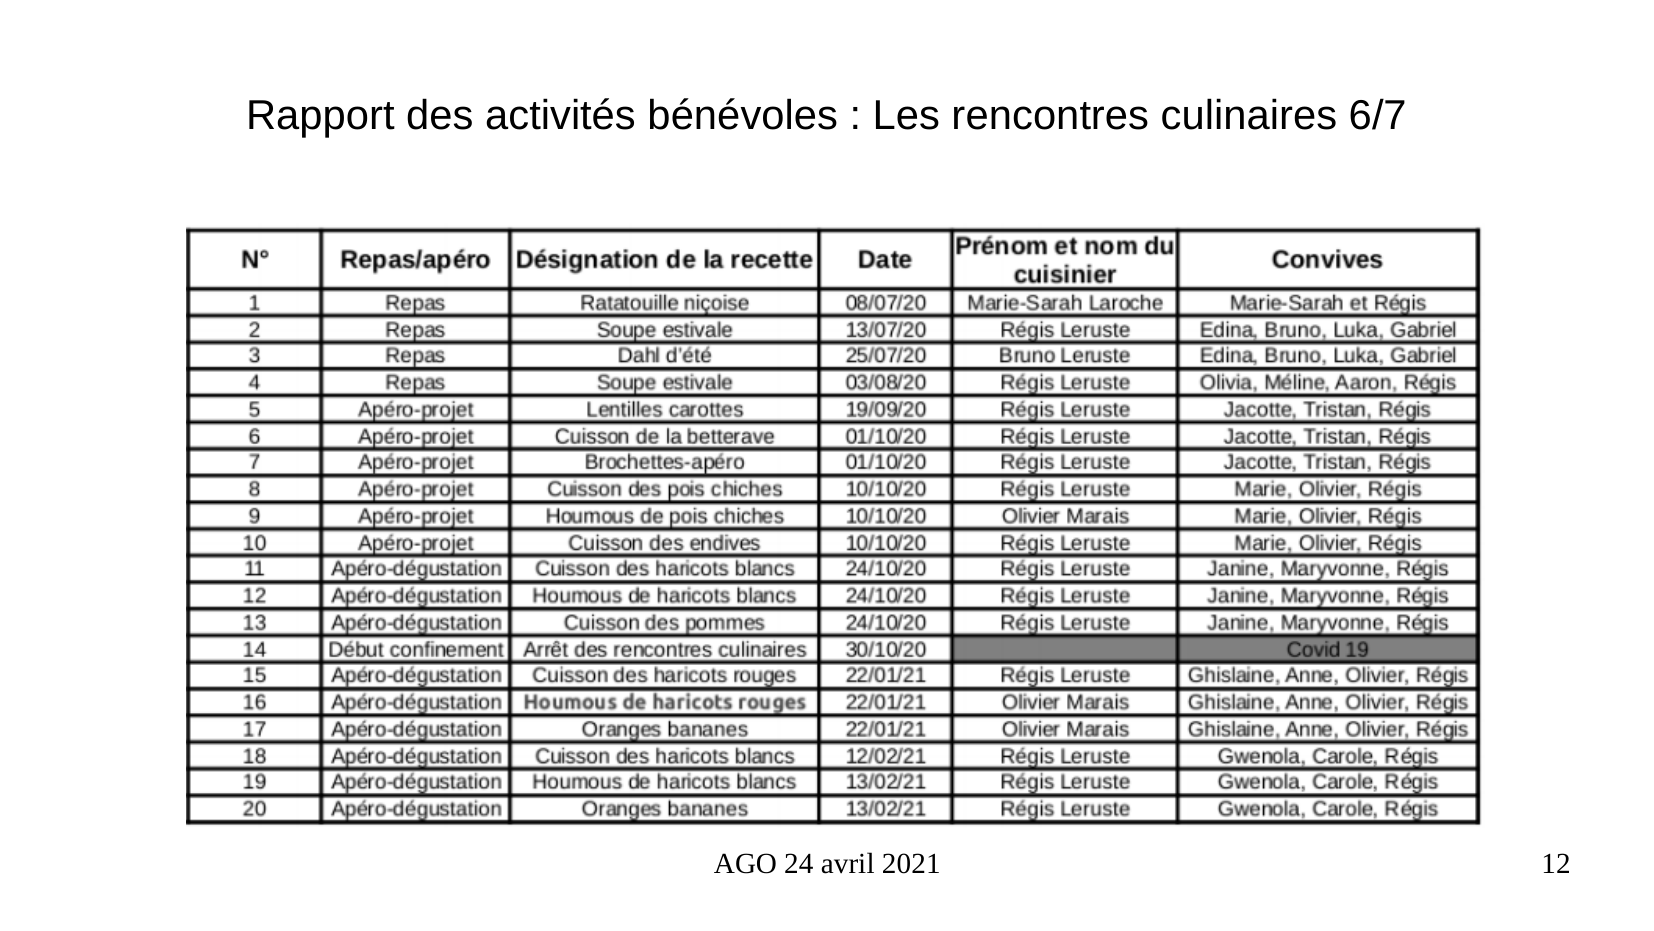

# Rapport des activités bénévoles : Les rencontres culinaires 6/7
AGO 24 avril 2021
12